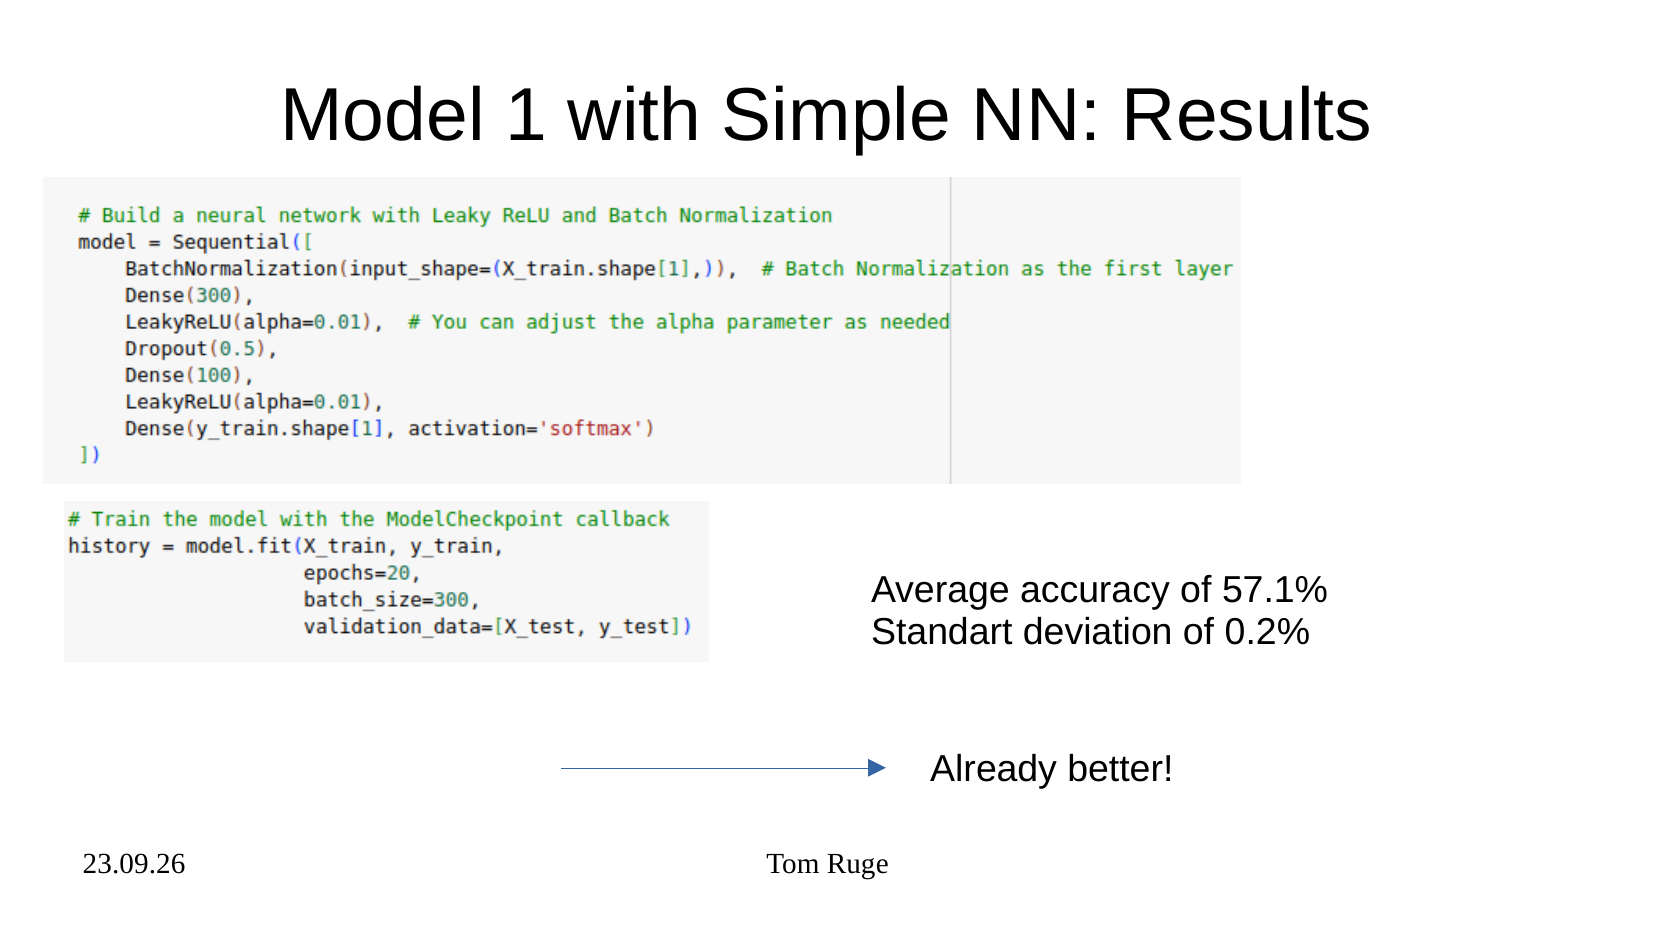

# Model 1 with Simple NN: Results
Average accuracy of 57.1%
Standart deviation of 0.2%
Already better!